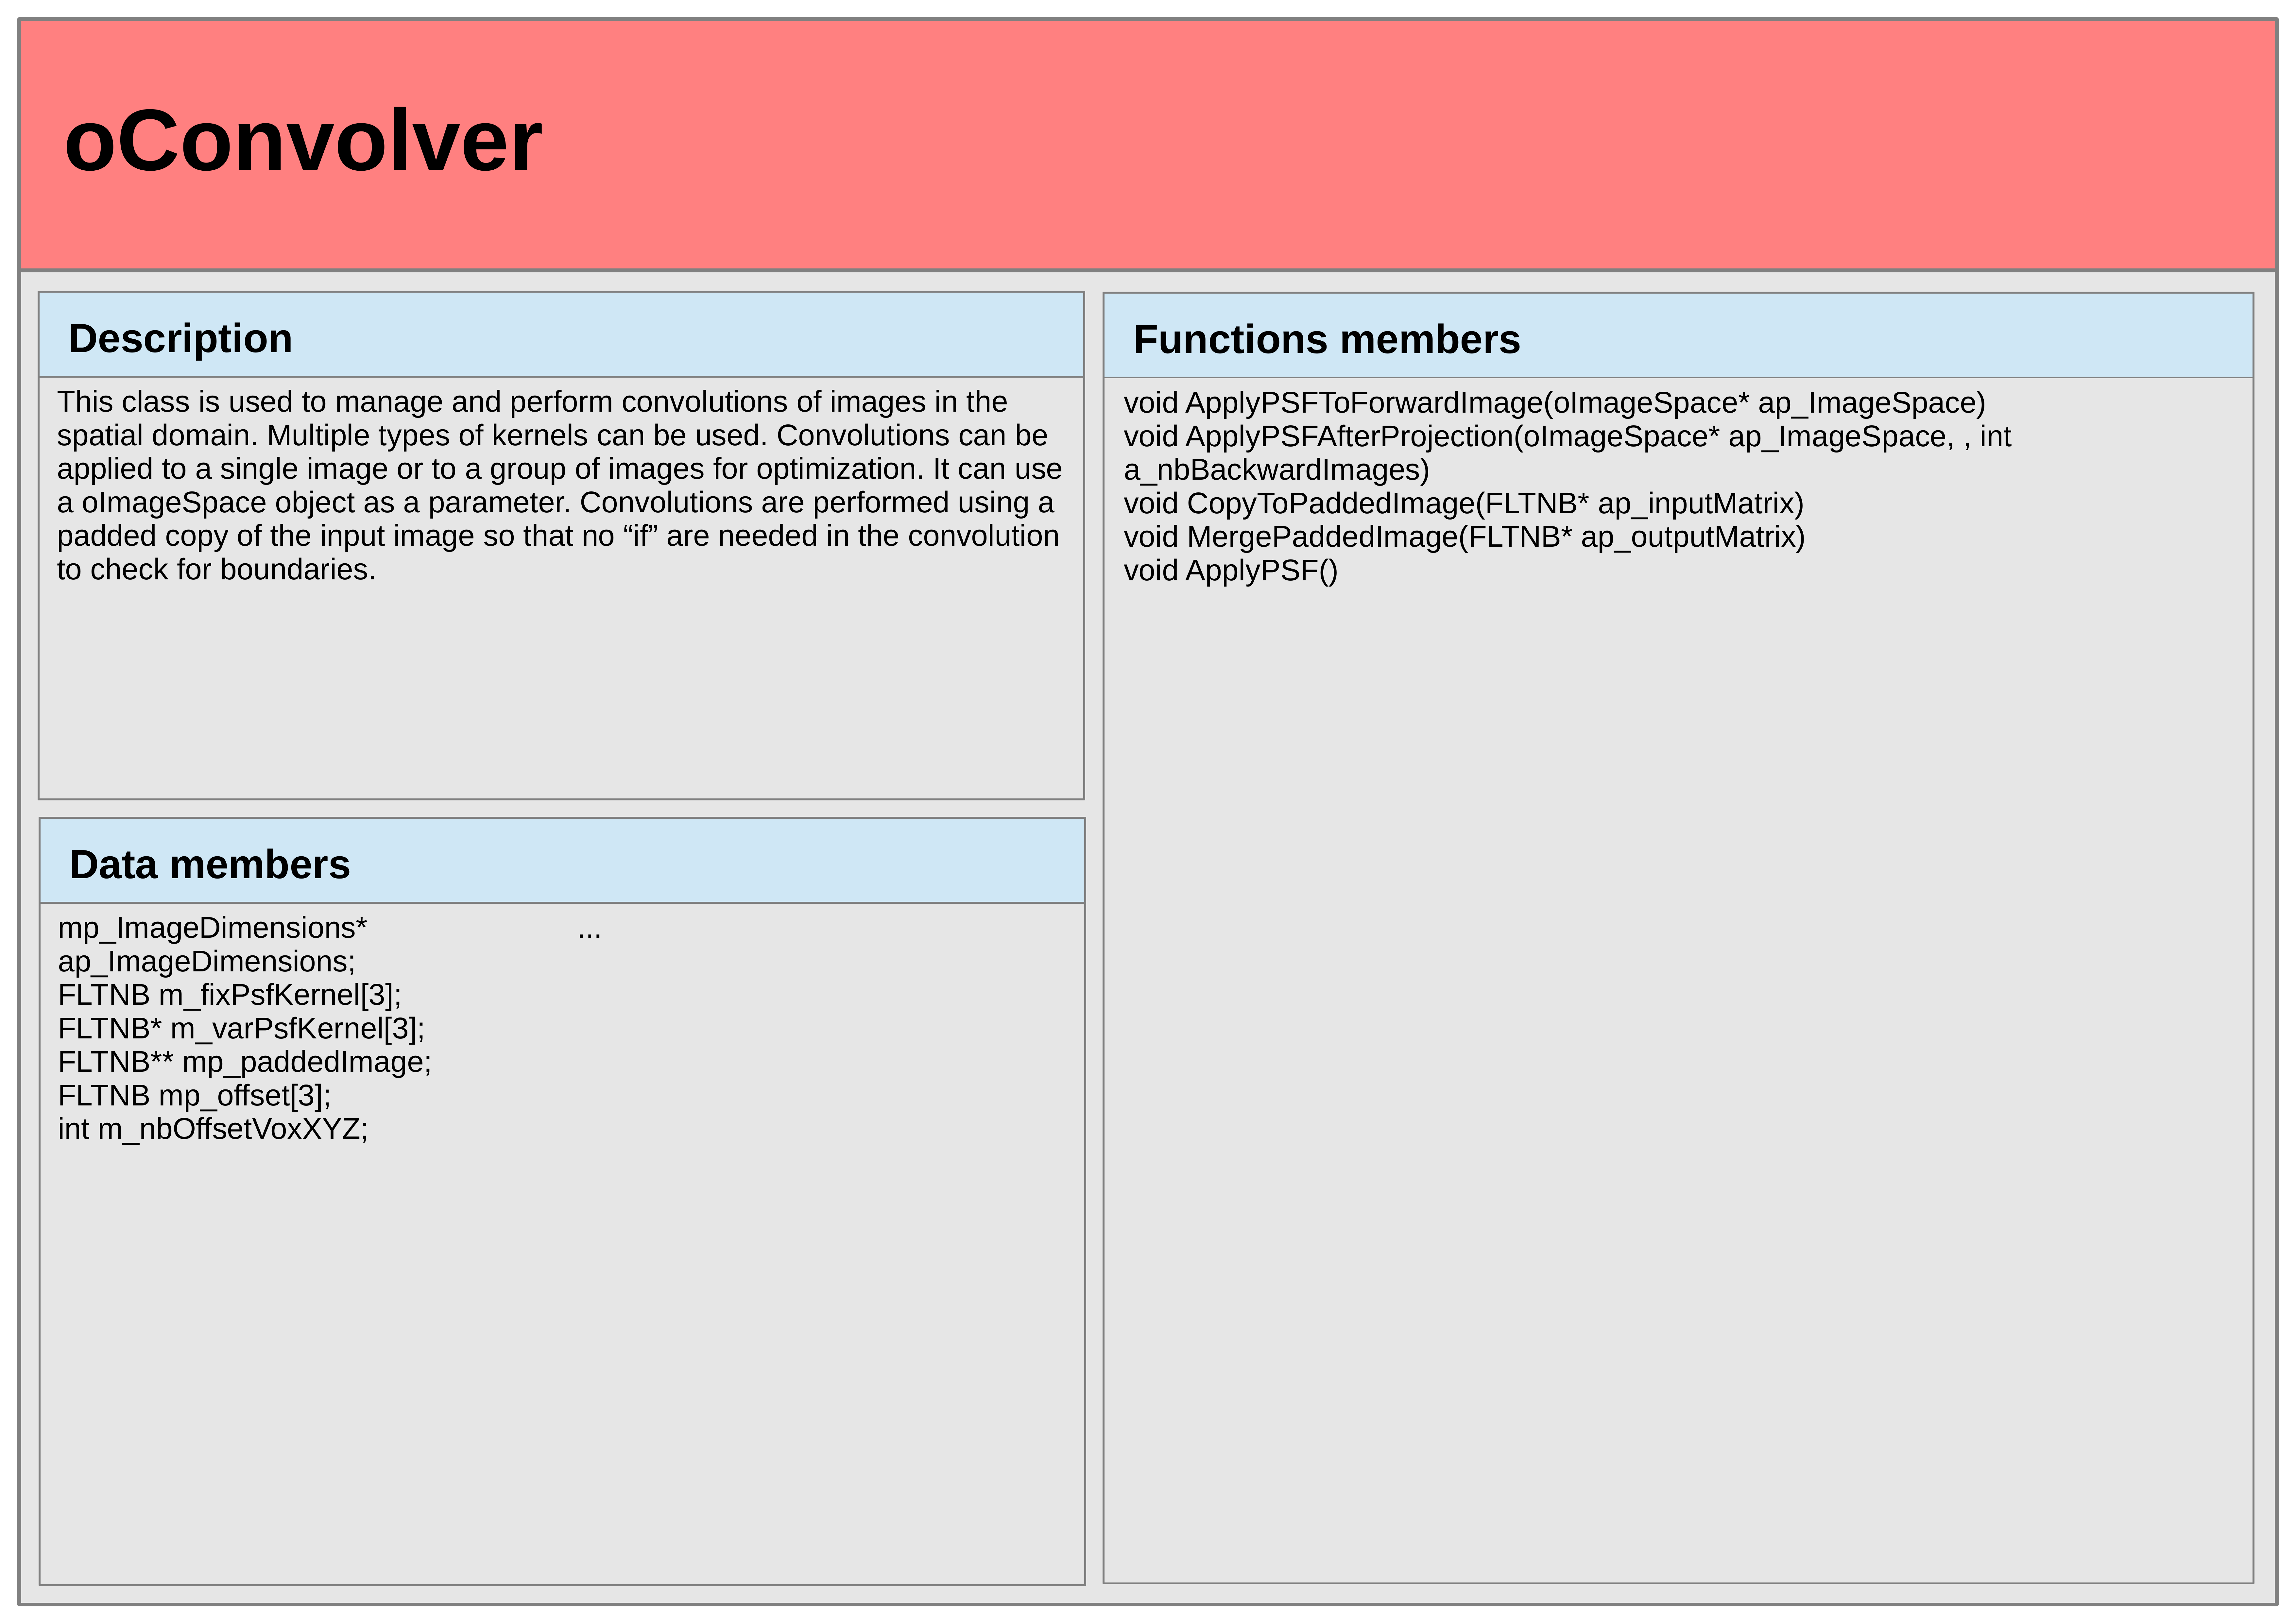

oConvolver
Description
Functions members
This class is used to manage and perform convolutions of images in the spatial domain. Multiple types of kernels can be used. Convolutions can be applied to a single image or to a group of images for optimization. It can use a oImageSpace object as a parameter. Convolutions are performed using a padded copy of the input image so that no “if” are needed in the convolution to check for boundaries.
void ApplyPSFToForwardImage(oImageSpace* ap_ImageSpace)
void ApplyPSFAfterProjection(oImageSpace* ap_ImageSpace, , int a_nbBackwardImages)
void CopyToPaddedImage(FLTNB* ap_inputMatrix)
void MergePaddedImage(FLTNB* ap_outputMatrix)
void ApplyPSF()
Data members
mp_ImageDimensions* ap_ImageDimensions;
FLTNB m_fixPsfKernel[3];
FLTNB* m_varPsfKernel[3];
FLTNB** mp_paddedImage;
FLTNB mp_offset[3];
int m_nbOffsetVoxXYZ;
...